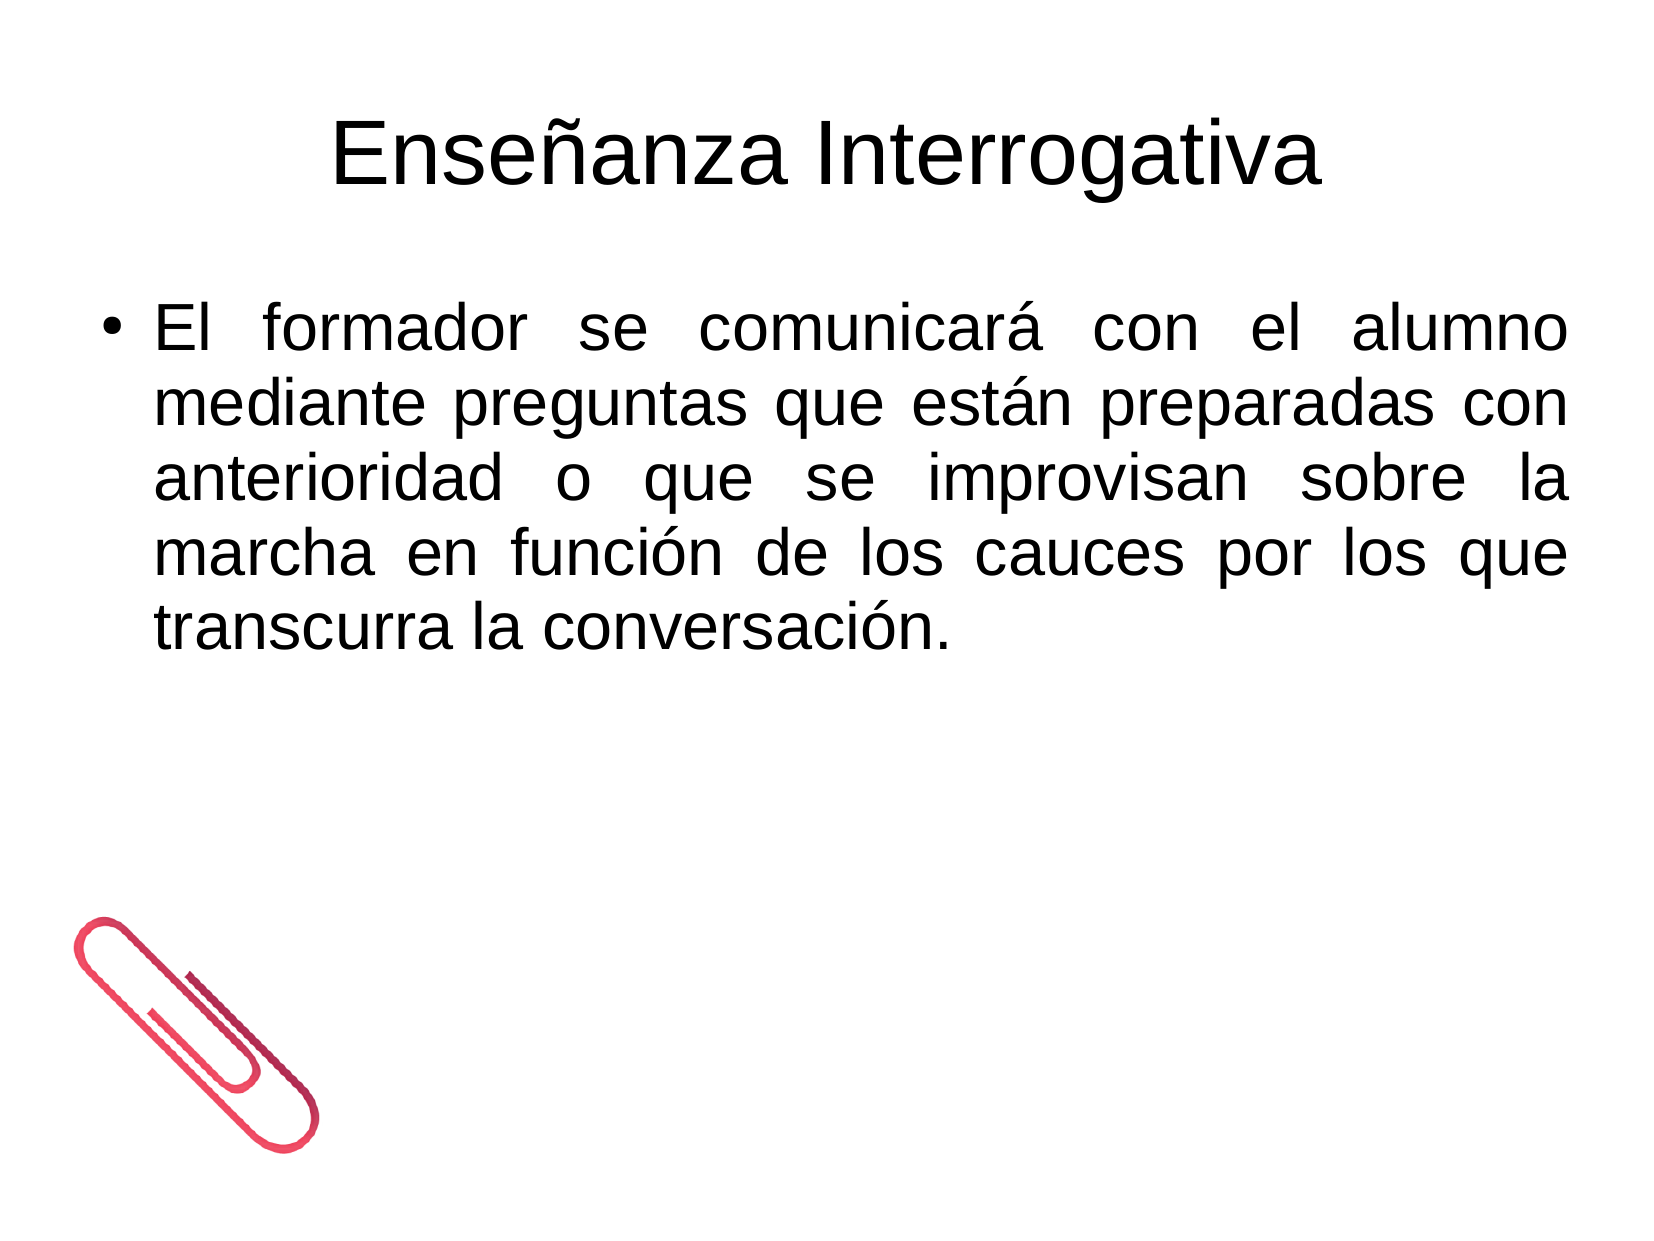

# Enseñanza Interrogativa
El formador se comunicará con el alumno mediante preguntas que están preparadas con anterioridad o que se improvisan sobre la marcha en función de los cauces por los que transcurra la conversación.